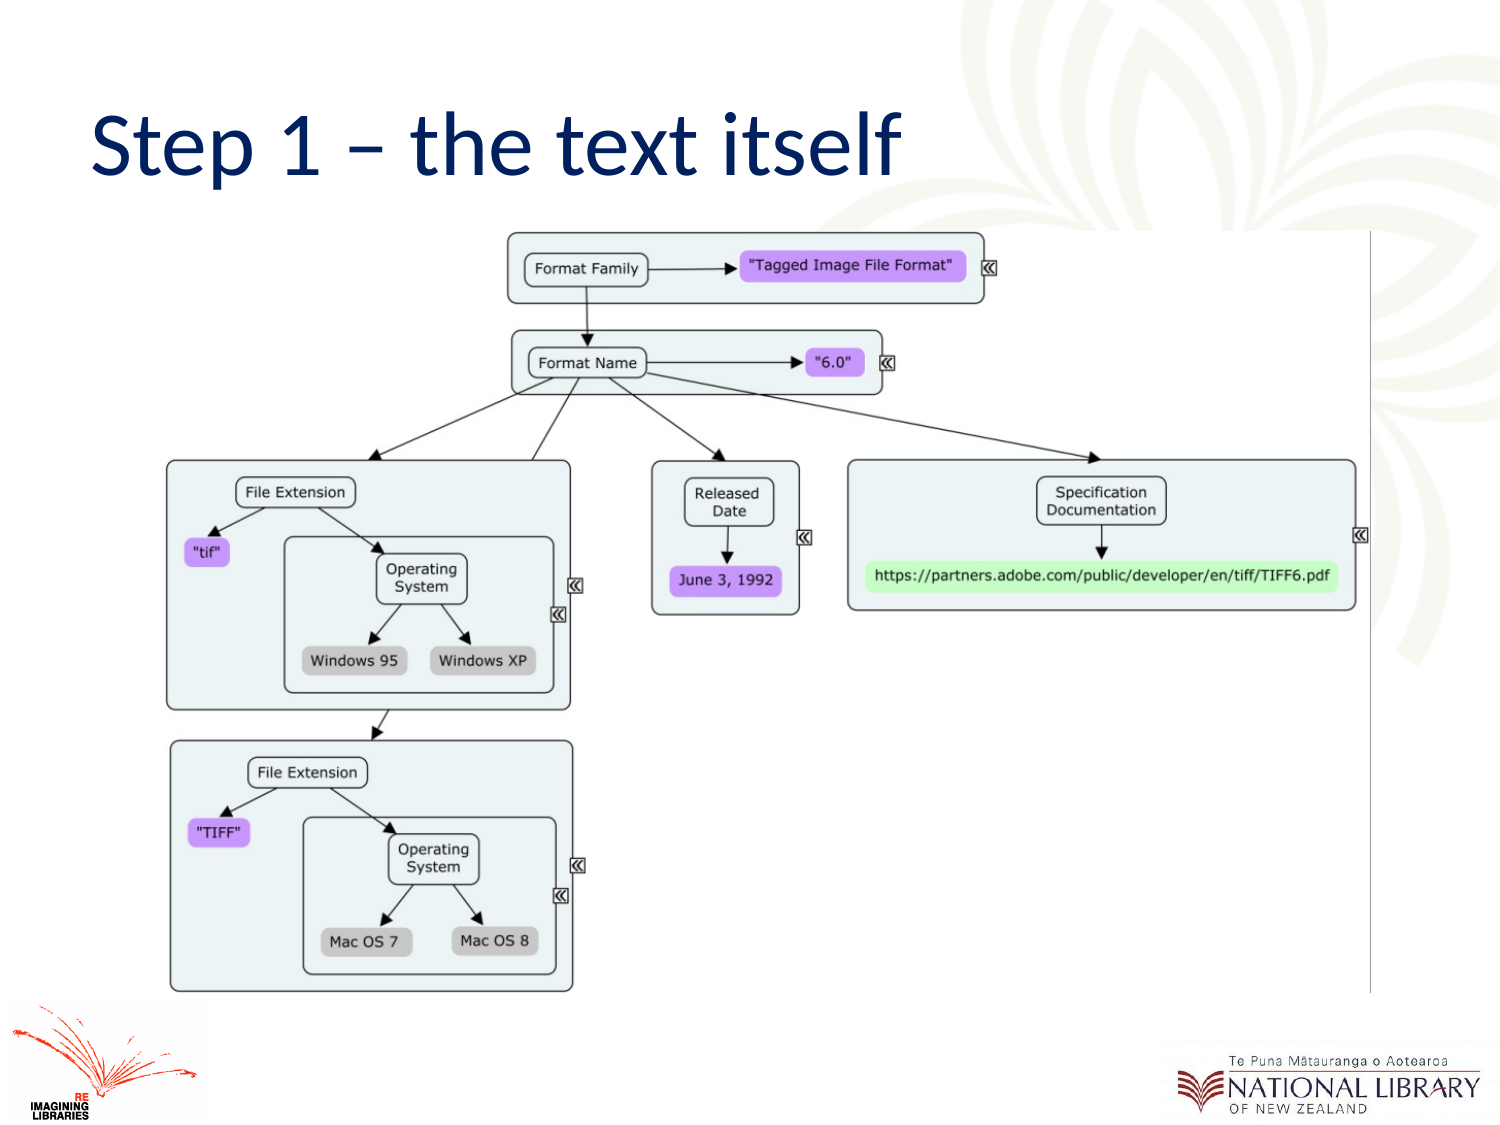

# Step 1 – the text itself